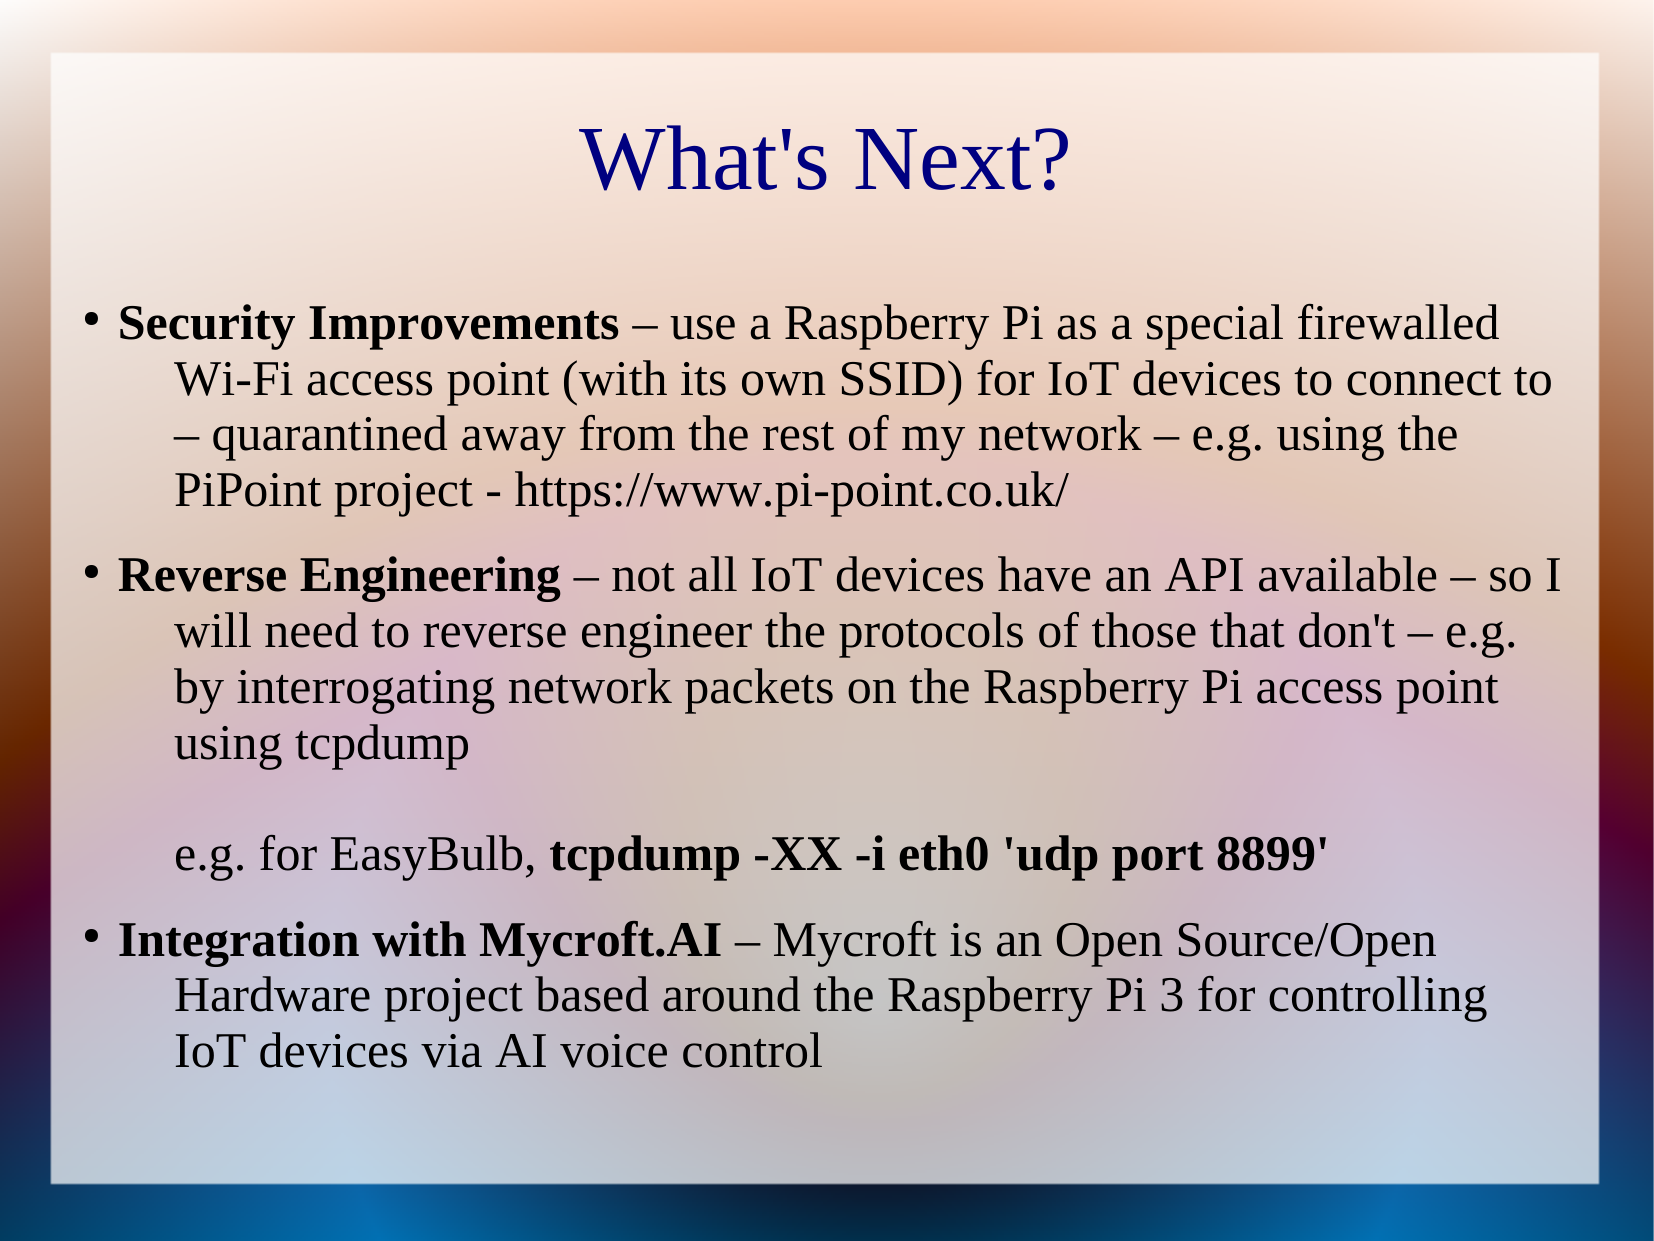

# What's Next?
Security Improvements – use a Raspberry Pi as a special firewalled Wi-Fi access point (with its own SSID) for IoT devices to connect to – quarantined away from the rest of my network – e.g. using the PiPoint project - https://www.pi-point.co.uk/
Reverse Engineering – not all IoT devices have an API available – so I will need to reverse engineer the protocols of those that don't – e.g. by interrogating network packets on the Raspberry Pi access point using tcpdump
e.g. for EasyBulb, tcpdump -XX -i eth0 'udp port 8899'
Integration with Mycroft.AI – Mycroft is an Open Source/Open Hardware project based around the Raspberry Pi 3 for controlling IoT devices via AI voice control